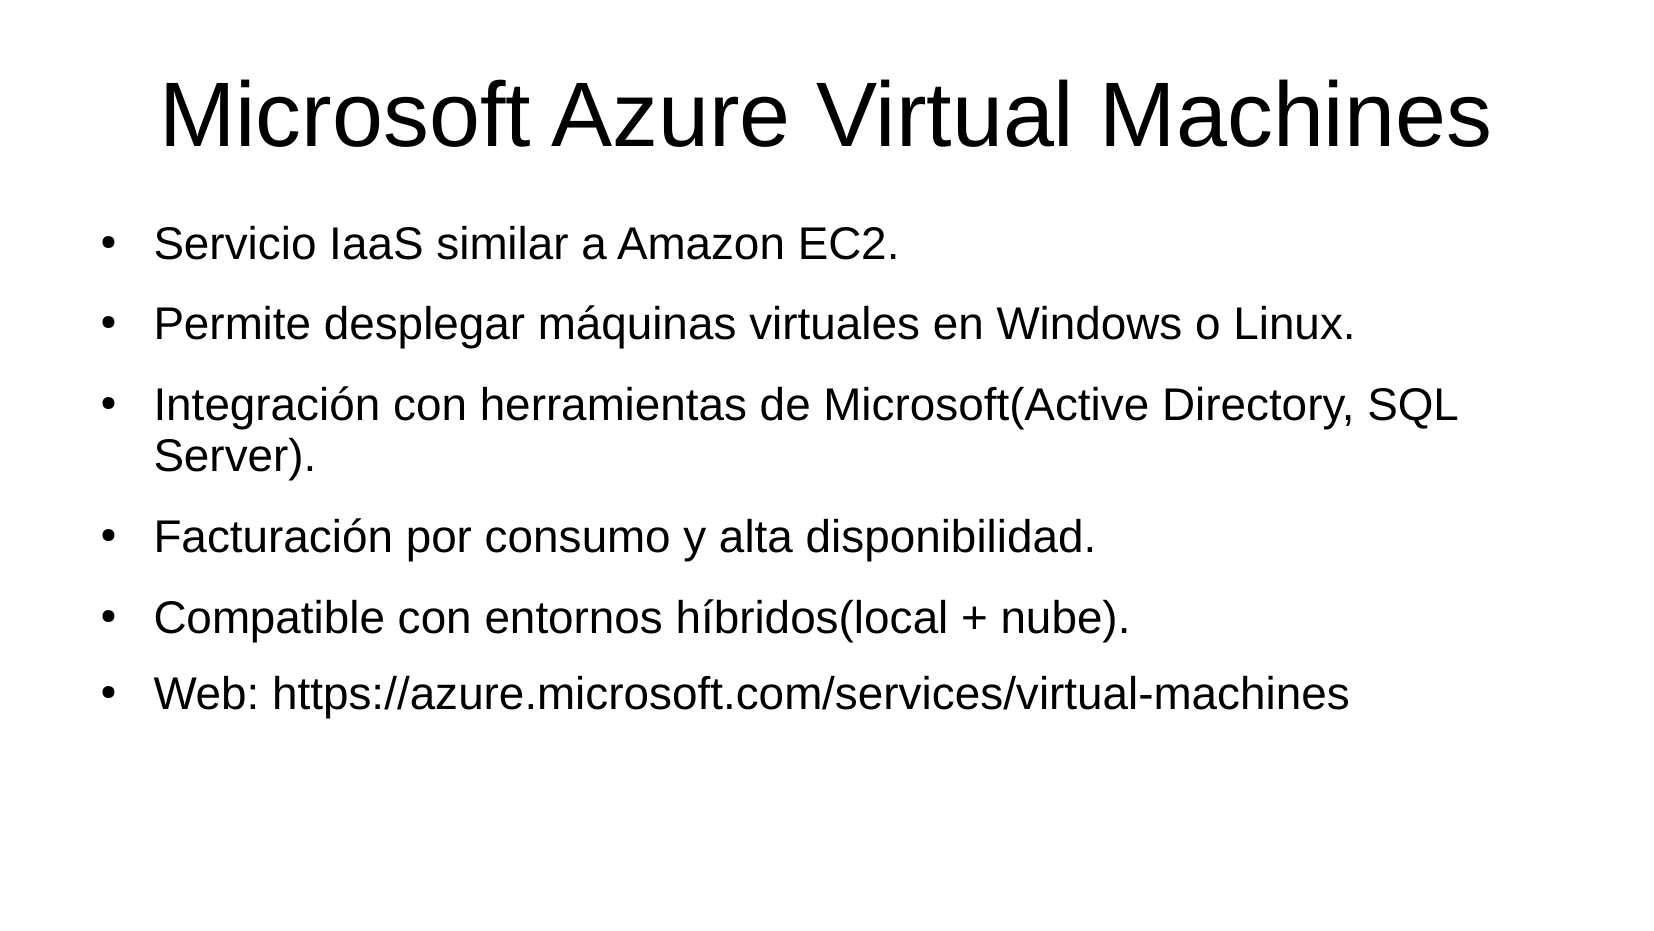

# Microsoft Azure Virtual Machines
Servicio IaaS similar a Amazon EC2.
Permite desplegar máquinas virtuales en Windows o Linux.
Integración con herramientas de Microsoft(Active Directory, SQL Server).
Facturación por consumo y alta disponibilidad.
Compatible con entornos híbridos(local + nube).
Web: https://azure.microsoft.com/services/virtual-machines